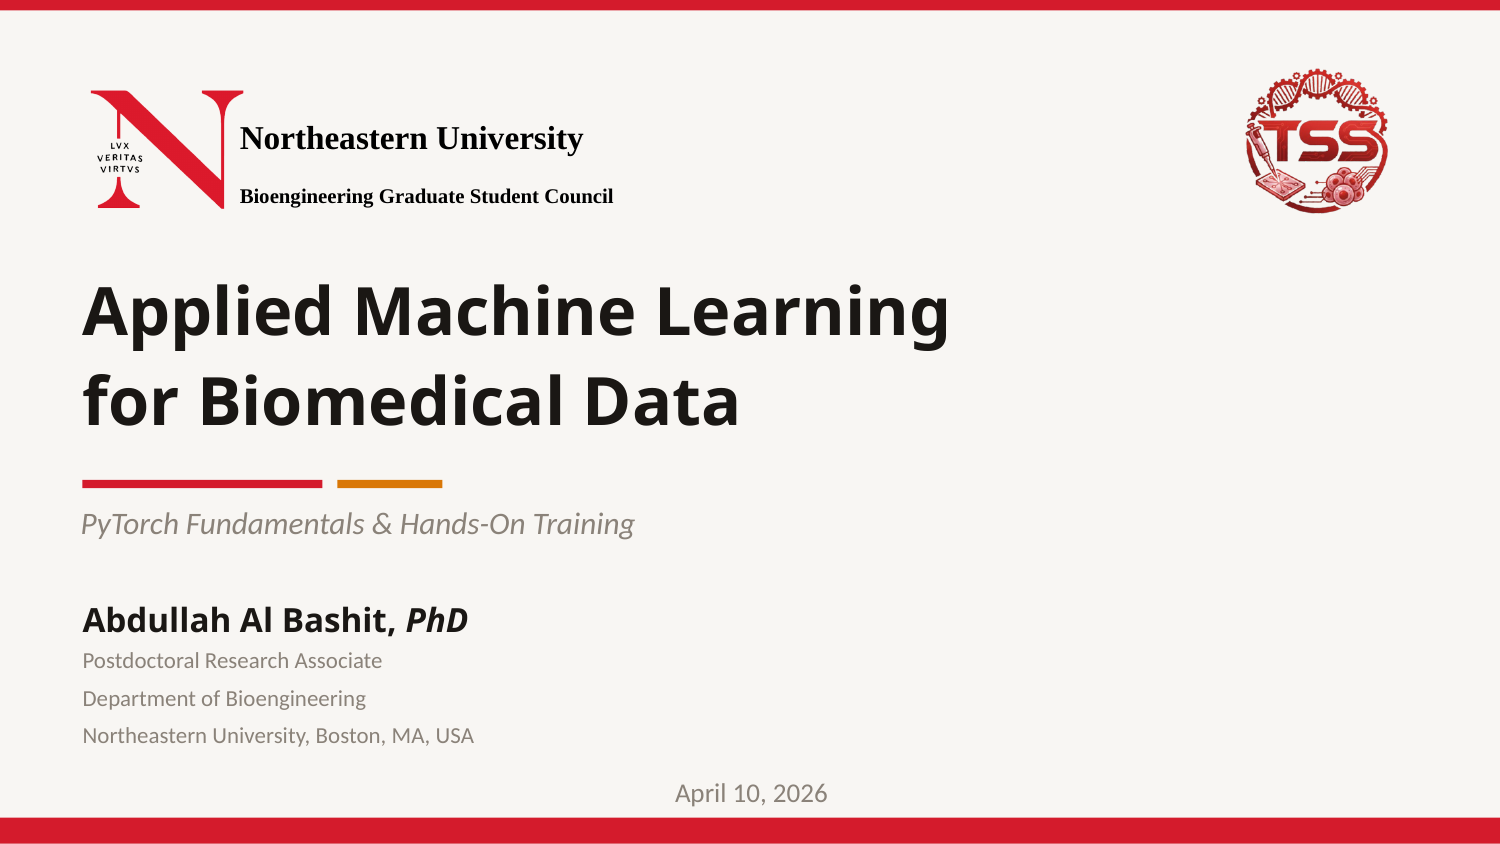

Northeastern University
Bioengineering Graduate Student Council
Applied Machine Learning
for Biomedical Data
PyTorch Fundamentals & Hands-On Training
Abdullah Al Bashit, PhD
Postdoctoral Research Associate
Department of Bioengineering
Northeastern University, Boston, MA, USA
April 10, 2026